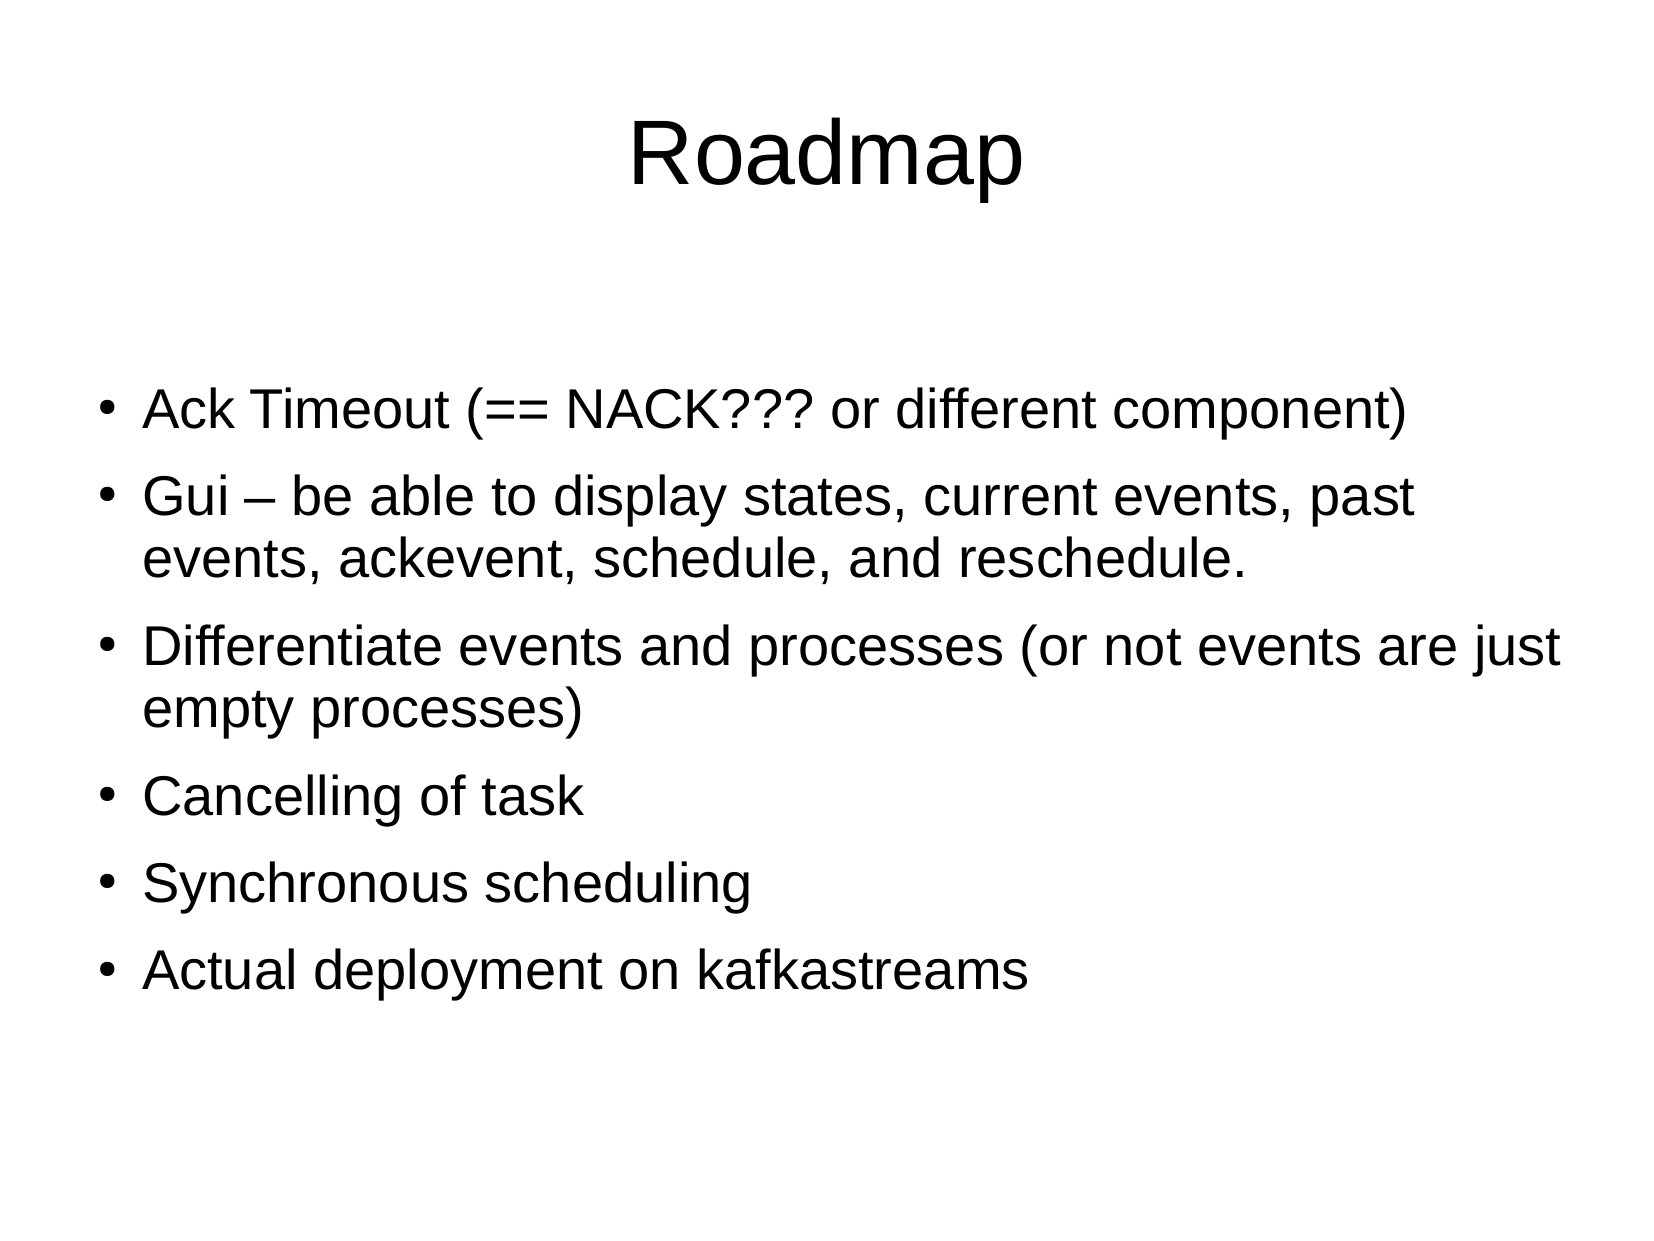

# Roadmap
Ack Timeout (== NACK??? or different component)
Gui – be able to display states, current events, past events, ackevent, schedule, and reschedule.
Differentiate events and processes (or not events are just empty processes)
Cancelling of task
Synchronous scheduling
Actual deployment on kafkastreams